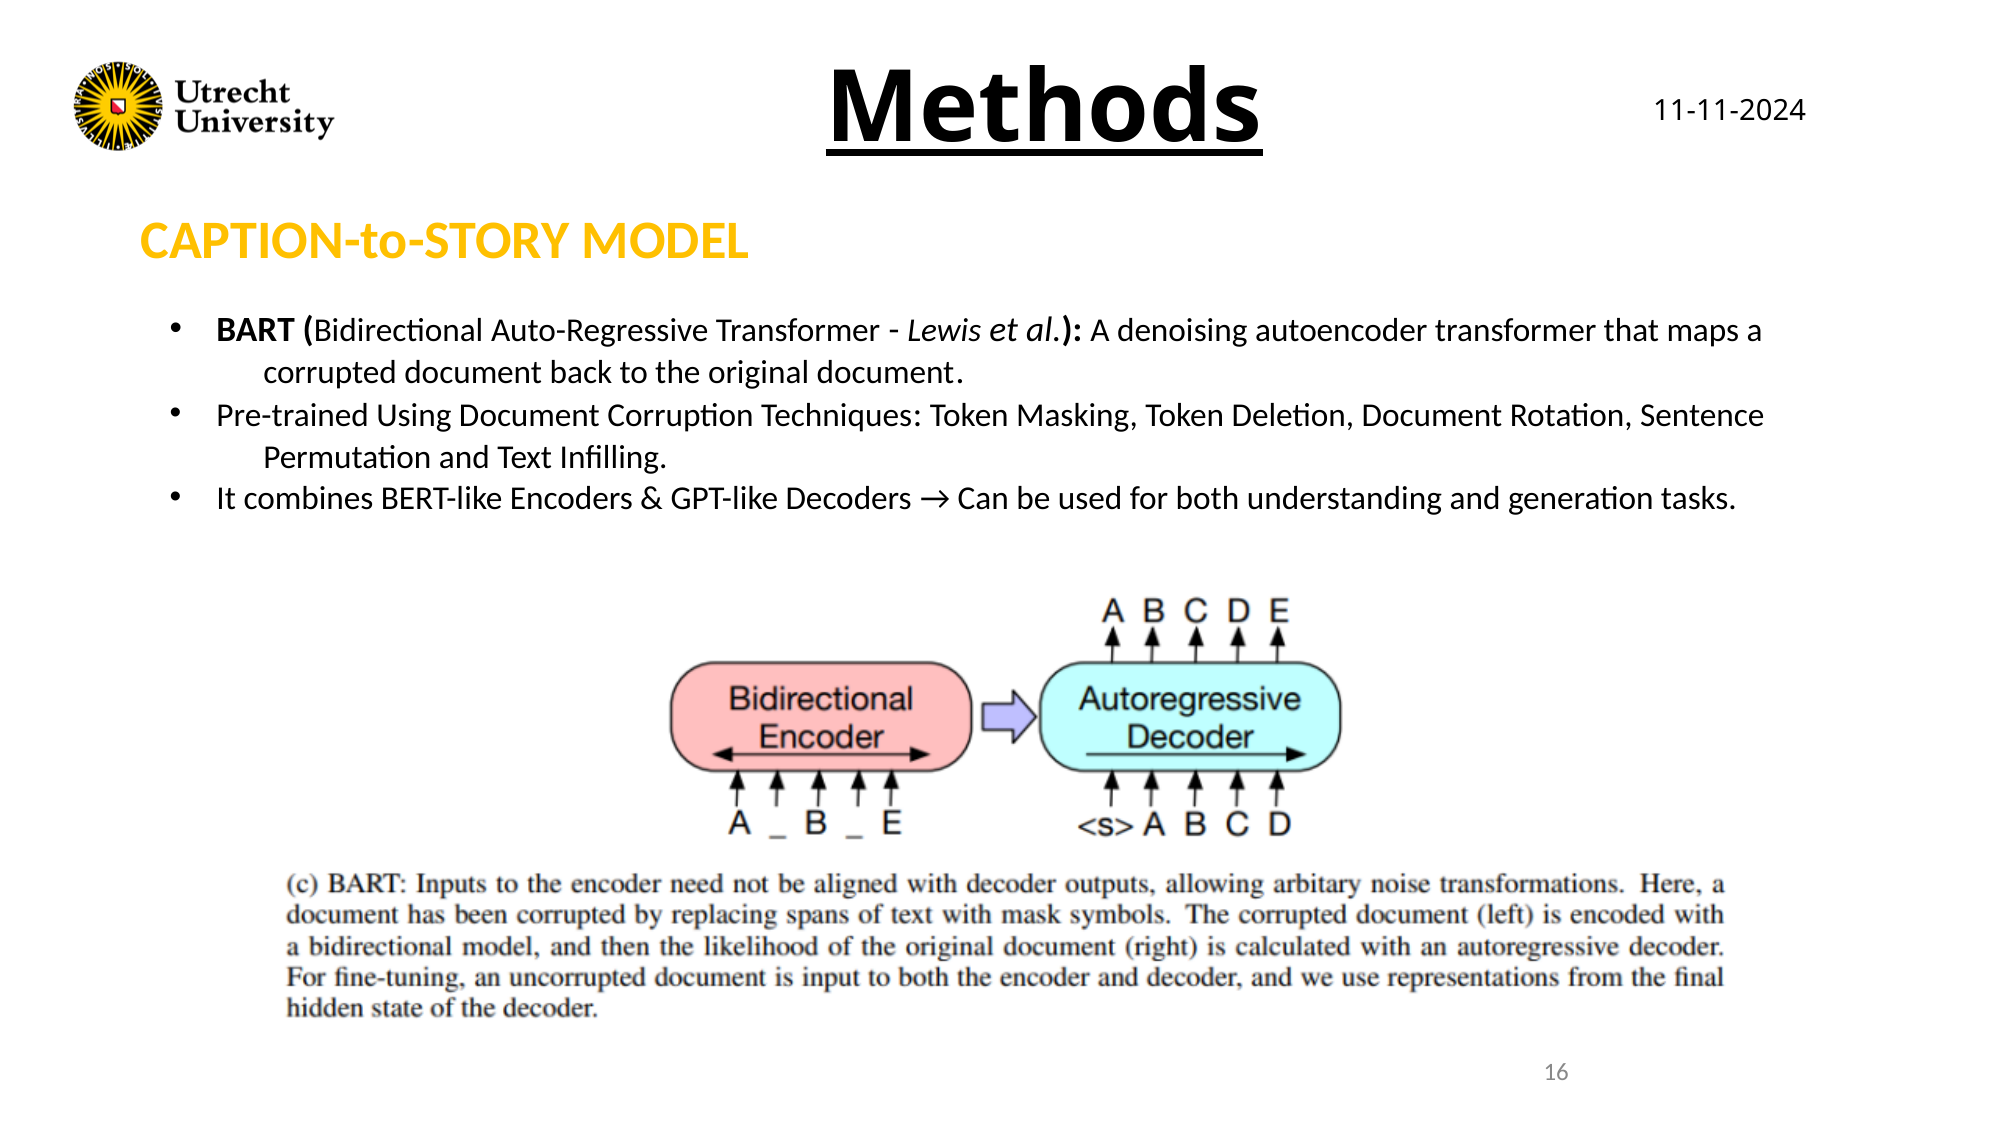

Methods
11-11-2024
CAPTION-to-STORY MODEL
BART (Bidirectional Auto-Regressive Transformer - Lewis et al.): A denoising autoencoder transformer that maps a corrupted document back to the original document.
Pre-trained Using Document Corruption Techniques: Token Masking, Token Deletion, Document Rotation, Sentence Permutation and Text Infilling.
It combines BERT-like Encoders & GPT-like Decoders → Can be used for both understanding and generation tasks.
1